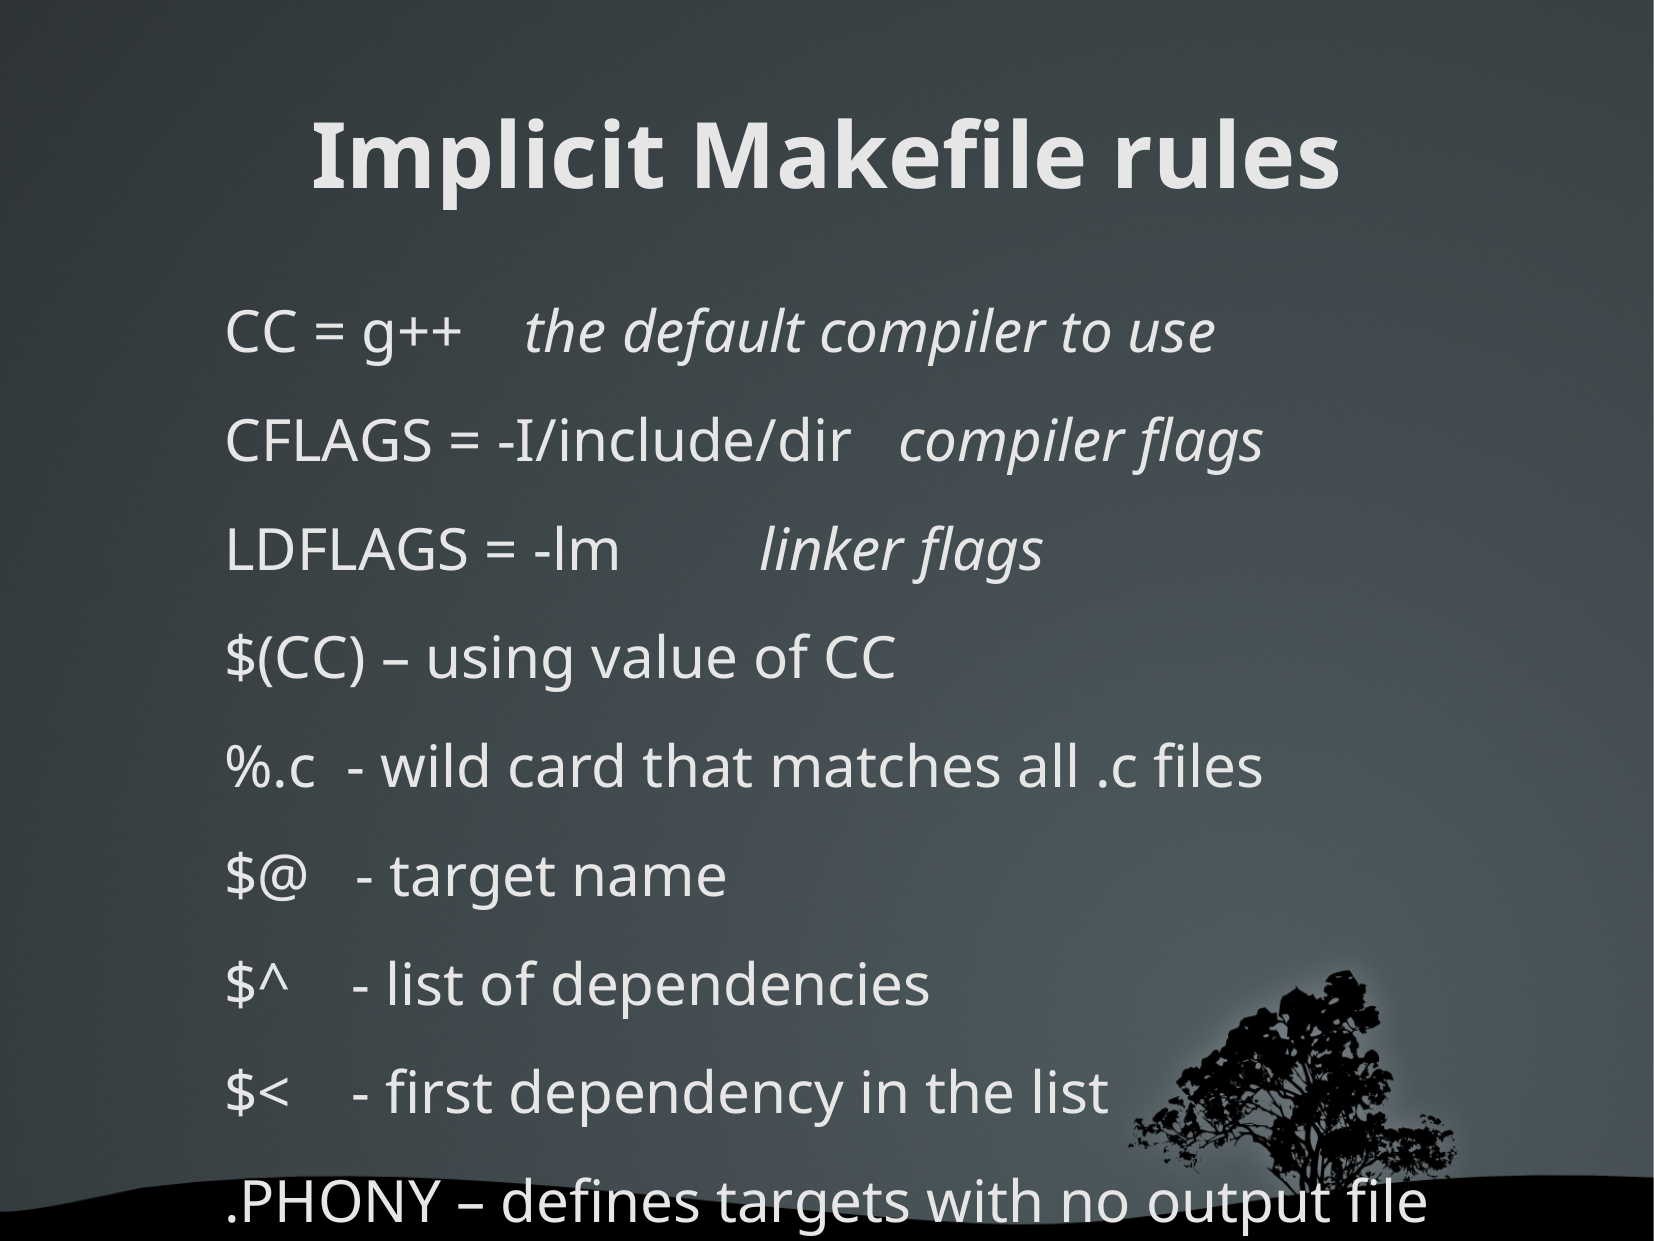

# Implicit Makefile rules
CC = g++ the default compiler to use
CFLAGS = -I/include/dir compiler flags
LDFLAGS = -lm linker flags
$(CC) – using value of CC
%.c - wild card that matches all .c files
$@ - target name
$^ - list of dependencies
$< - first dependency in the list
.PHONY – defines targets with no output file